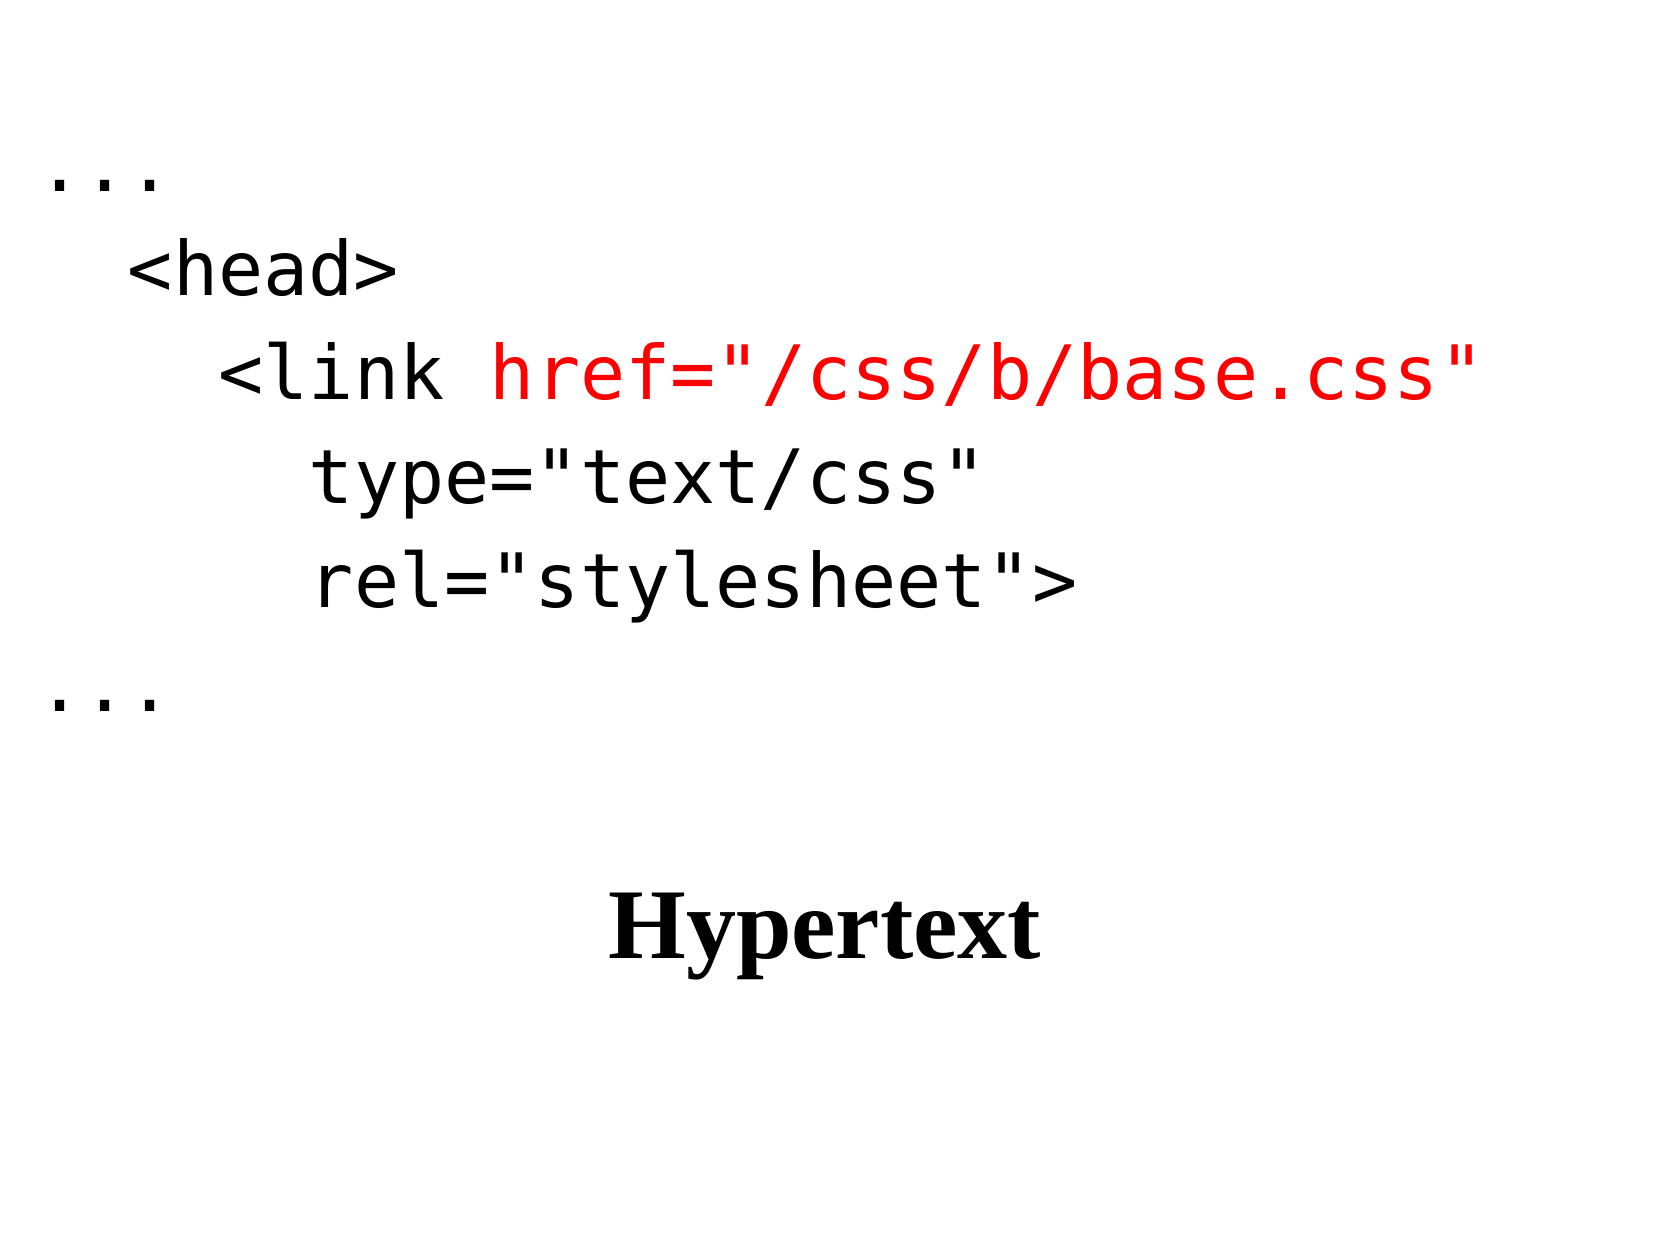

...
 <head>
 <link href="/css/b/base.css"
 type="text/css"
 rel="stylesheet">
...
Hypertext